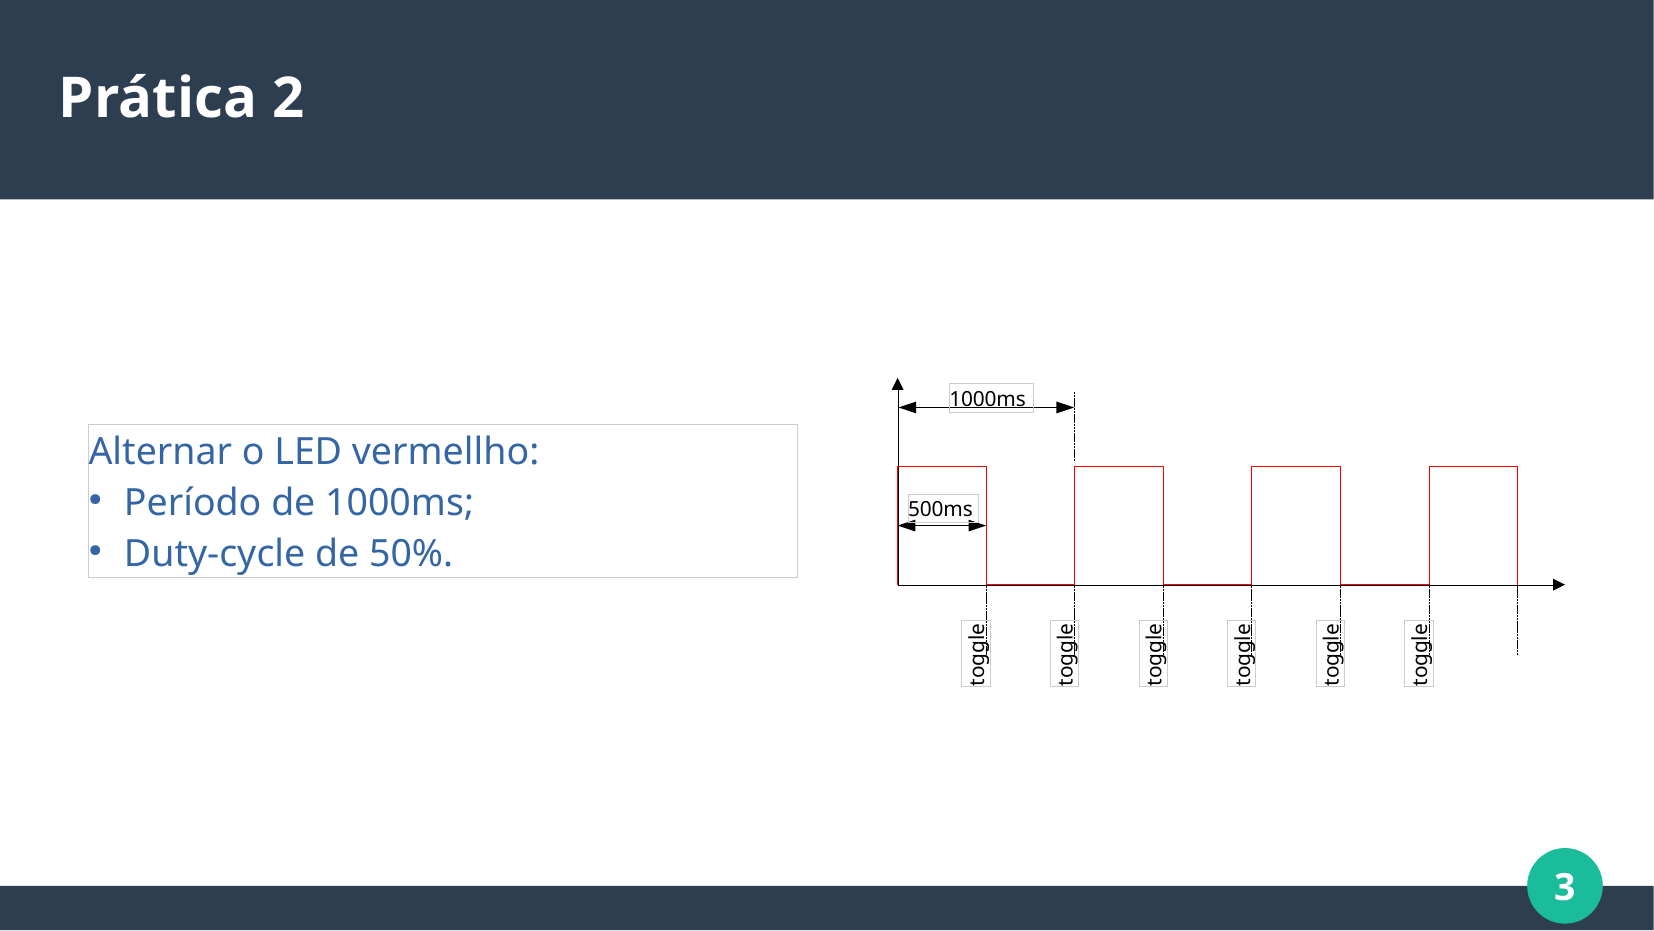

# Prática 2
1000ms
Alternar o LED vermellho:
Período de 1000ms;
Duty-cycle de 50%.
500ms
toggle
toggle
toggle
toggle
toggle
toggle